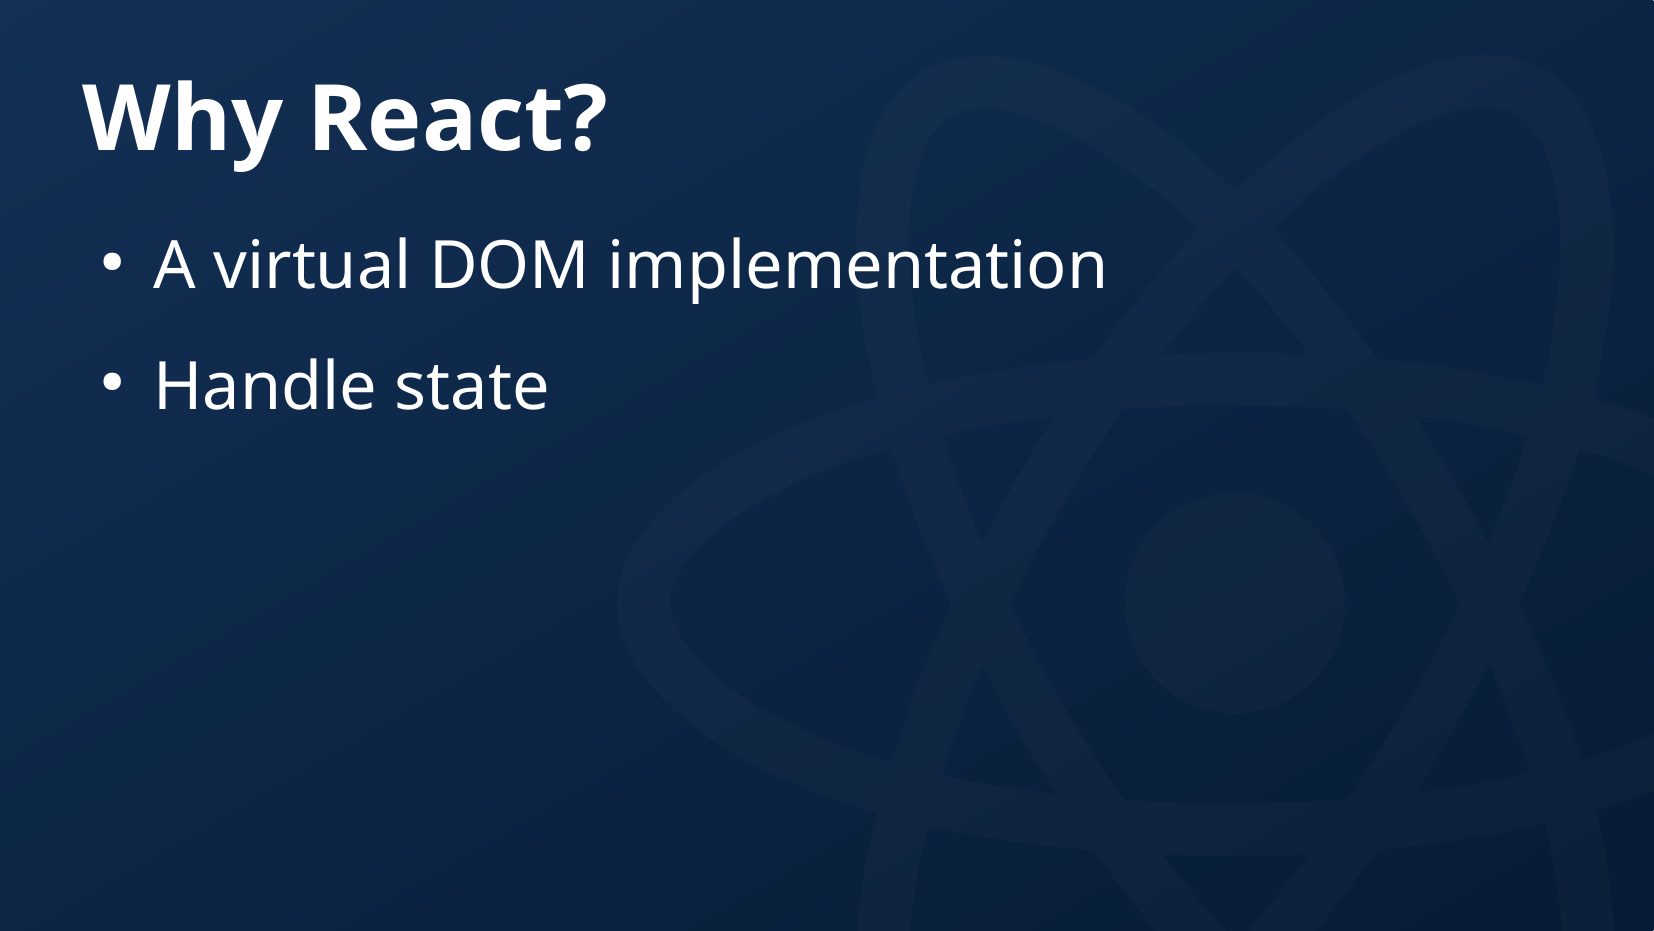

# Why React?
A virtual DOM implementation
Handle state